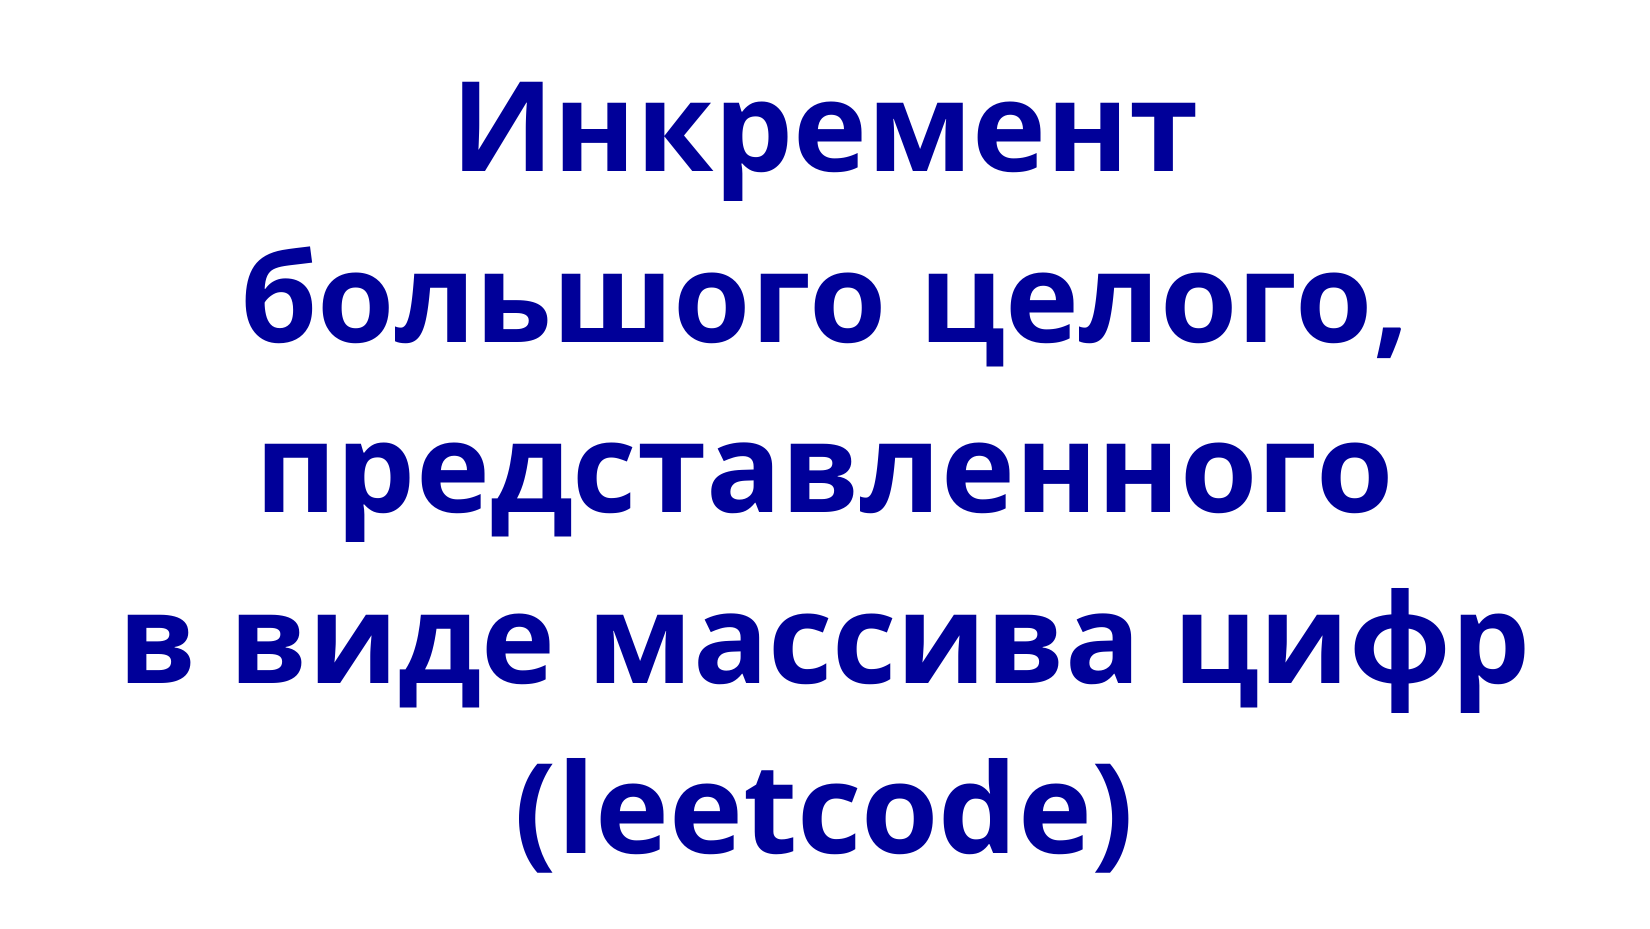

# Инкремент
большого целого, представленного
в виде массива цифр (leetcode)